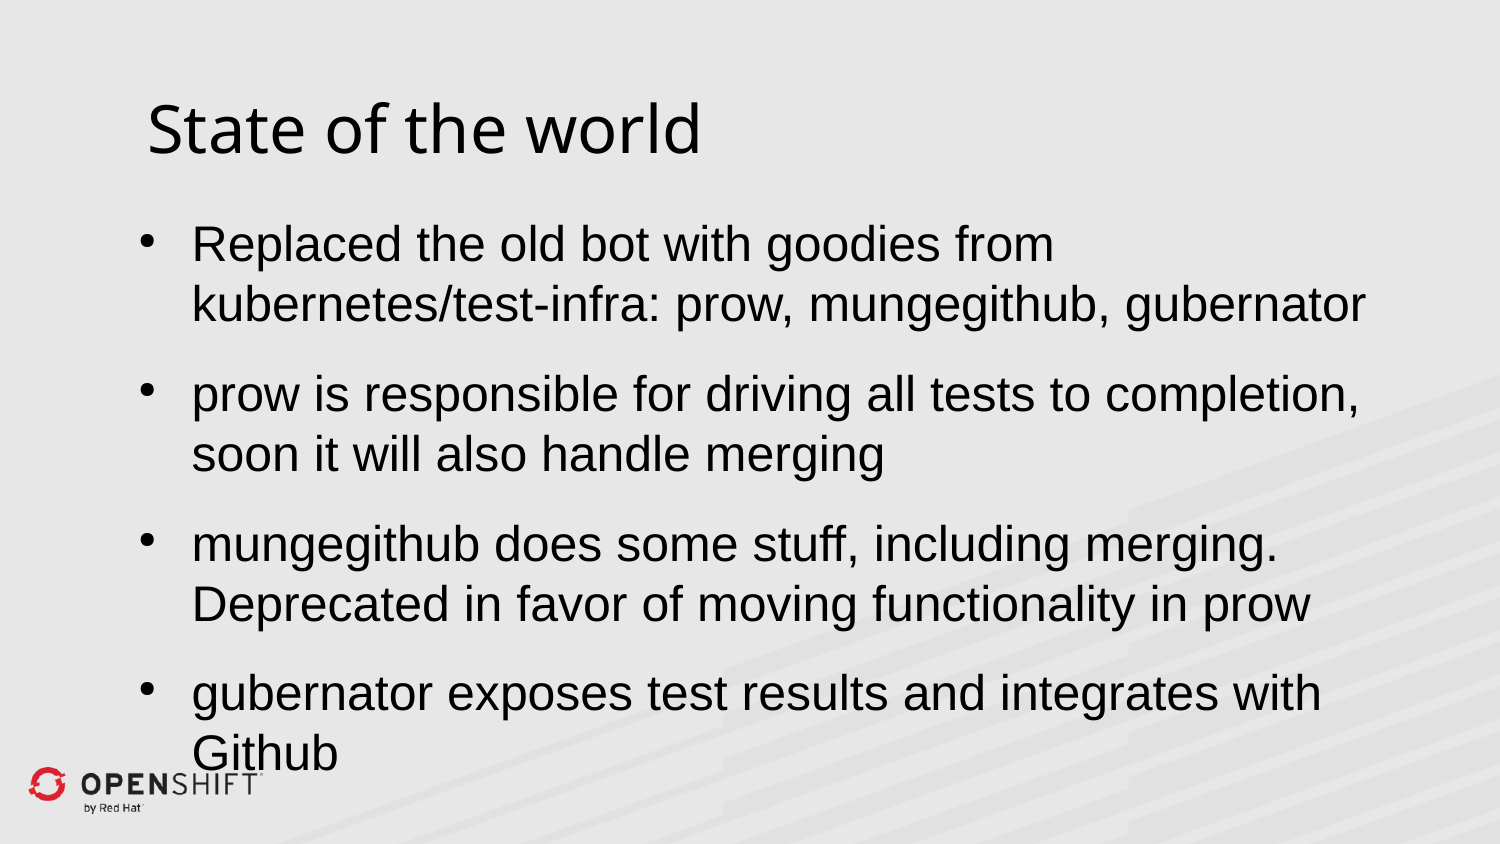

State of the world
# Replaced the old bot with goodies from kubernetes/test-infra: prow, mungegithub, gubernator
prow is responsible for driving all tests to completion, soon it will also handle merging
mungegithub does some stuff, including merging. Deprecated in favor of moving functionality in prow
gubernator exposes test results and integrates with Github